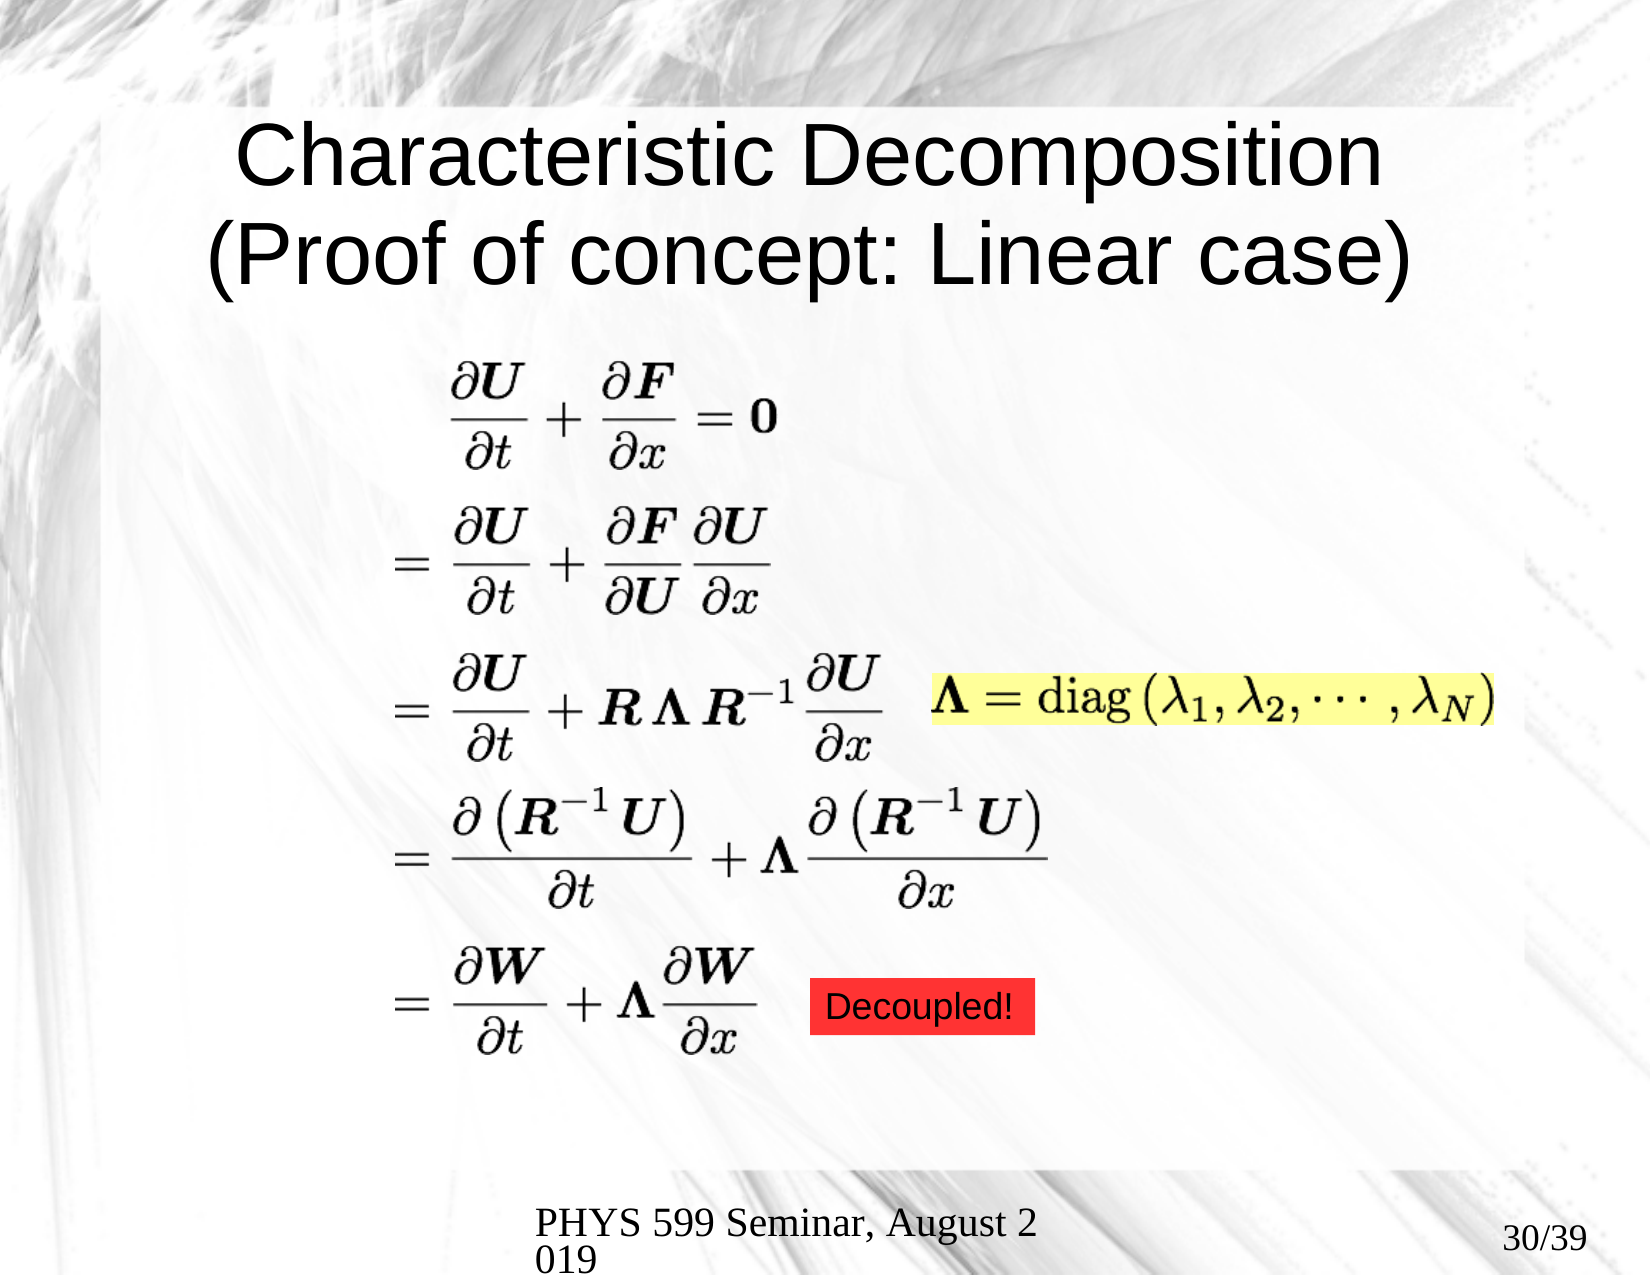

# Characteristic Decomposition (Proof of concept: Linear case)
Decoupled!
PHYS 599 Seminar, August 2019
30